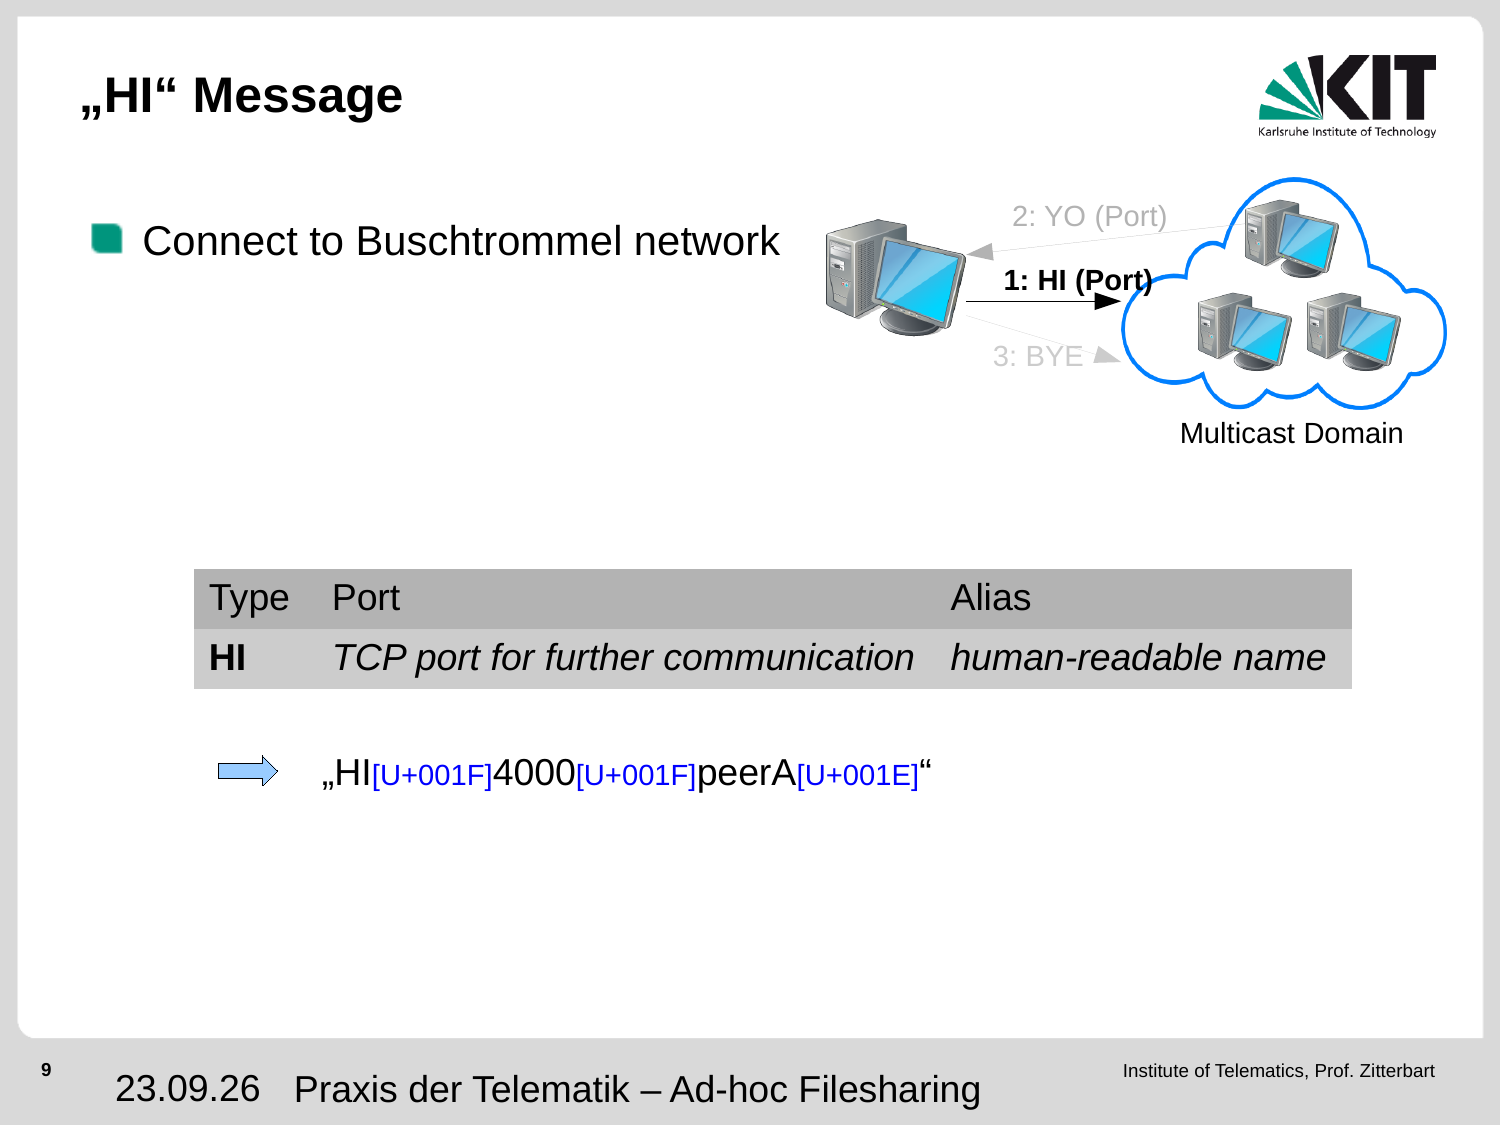

# „HI“ Message
2: YO (Port)
Connect to Buschtrommel network
1: HI (Port)
3: BYE
Multicast Domain
| Type | Port | Alias |
| --- | --- | --- |
| HI | TCP port for further communication | human-readable name |
„HI[U+001F]4000[U+001F]peerA[U+001E]“
Praxis der Telematik – Ad-hoc Filesharing